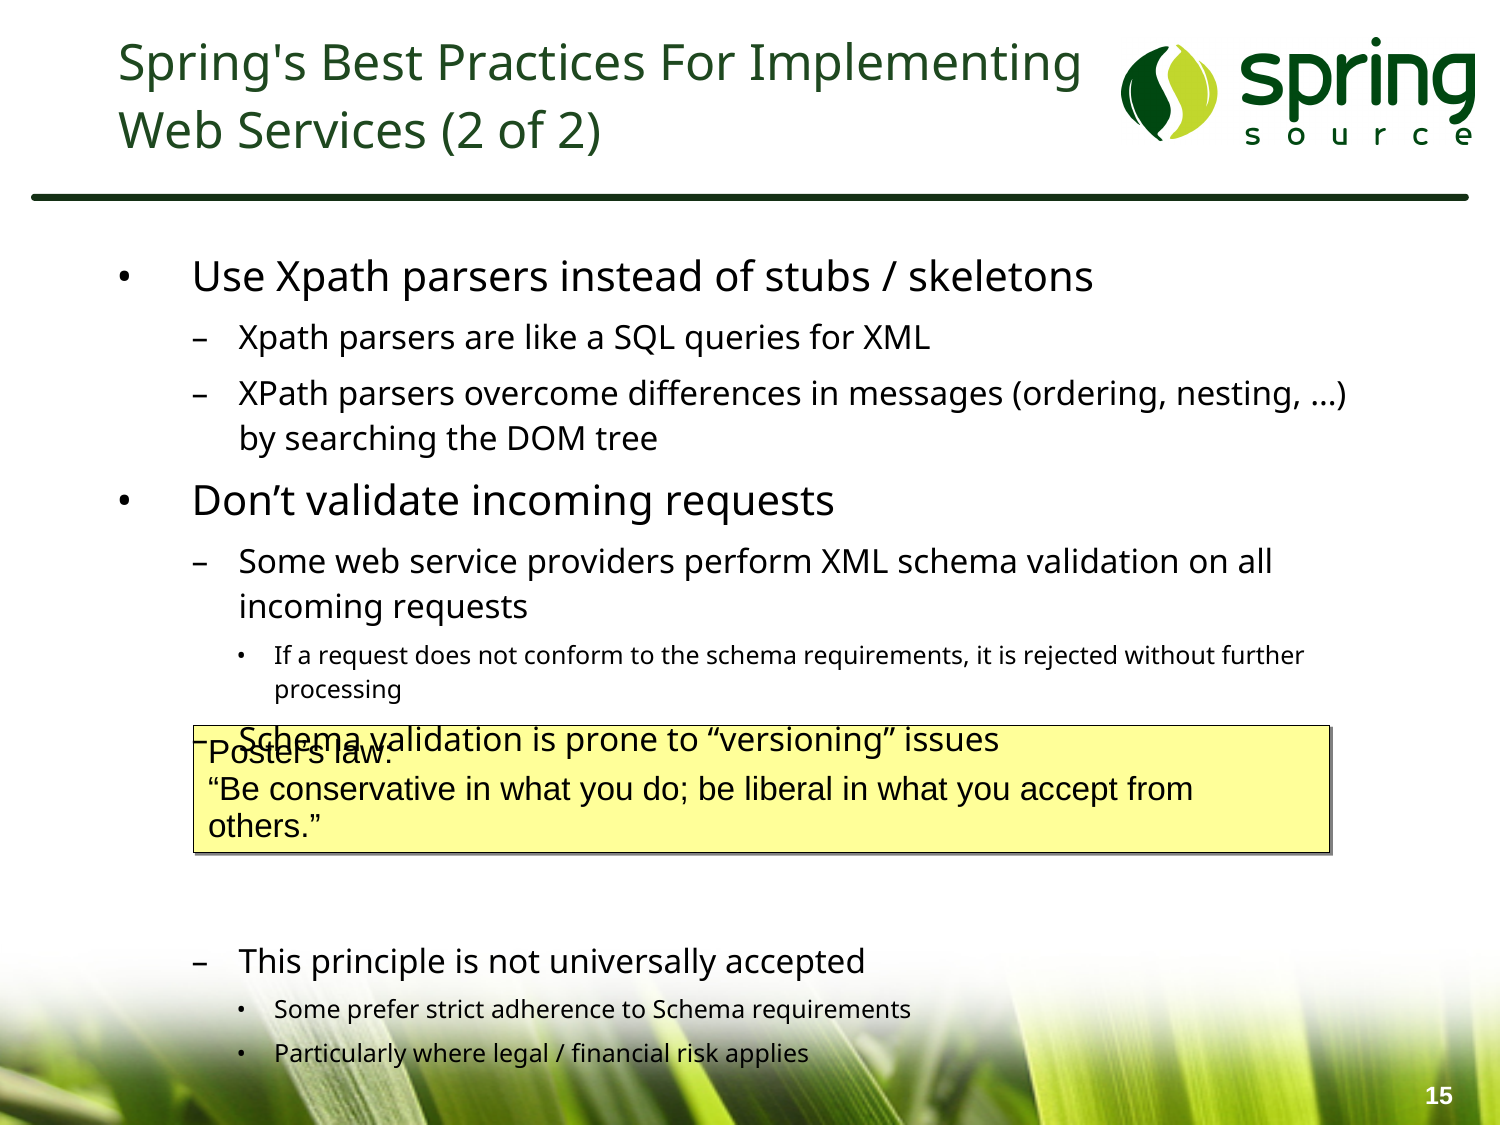

# Spring's Best Practices For Implementing Web Services (2 of 2)
Use Xpath parsers instead of stubs / skeletons
Xpath parsers are like a SQL queries for XML
XPath parsers overcome differences in messages (ordering, nesting, …) by searching the DOM tree
Don’t validate incoming requests
Some web service providers perform XML schema validation on all incoming requests
If a request does not conform to the schema requirements, it is rejected without further processing
Schema validation is prone to “versioning” issues
This principle is not universally accepted
Some prefer strict adherence to Schema requirements
Particularly where legal / financial risk applies
Postel’s law:
“Be conservative in what you do; be liberal in what you accept from others.”